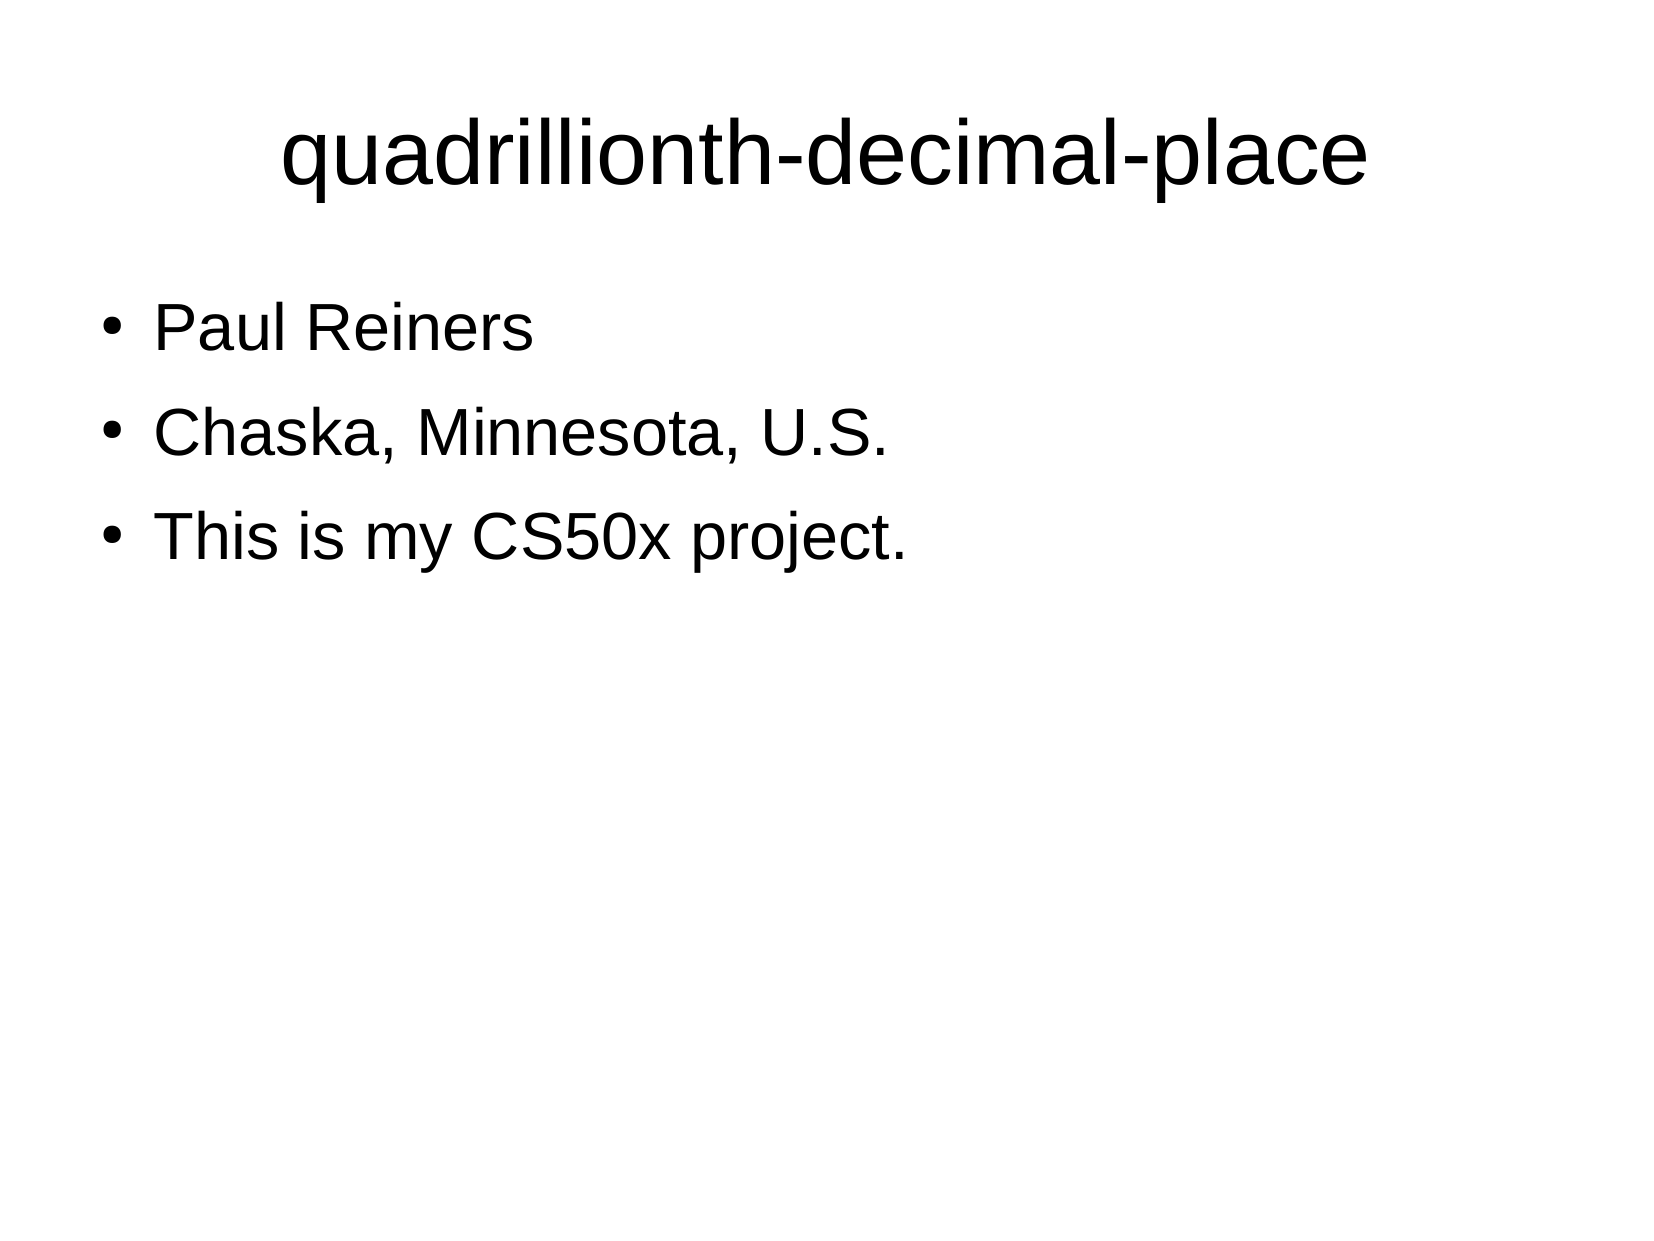

# quadrillionth-decimal-place
Paul Reiners
Chaska, Minnesota, U.S.
This is my CS50x project.